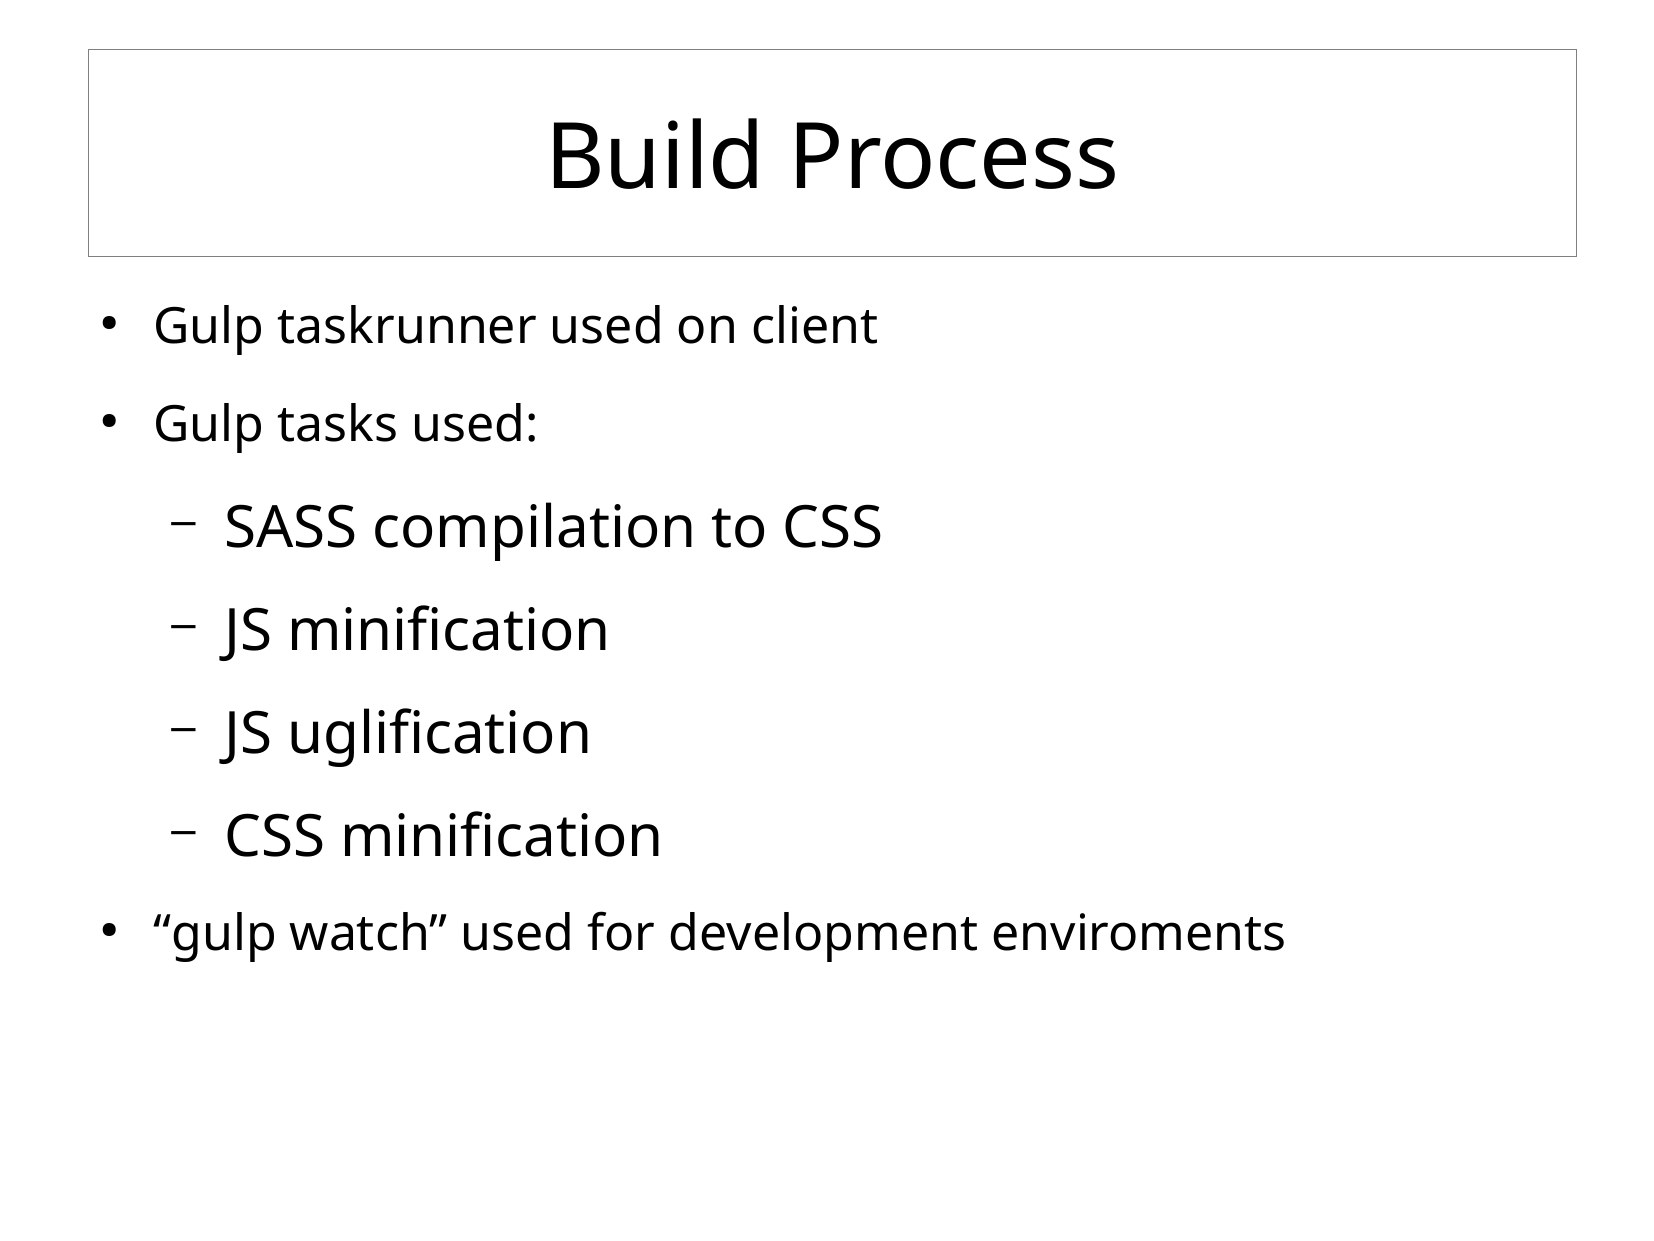

# Build Process
Gulp taskrunner used on client
Gulp tasks used:
SASS compilation to CSS
JS minification
JS uglification
CSS minification
“gulp watch” used for development enviroments